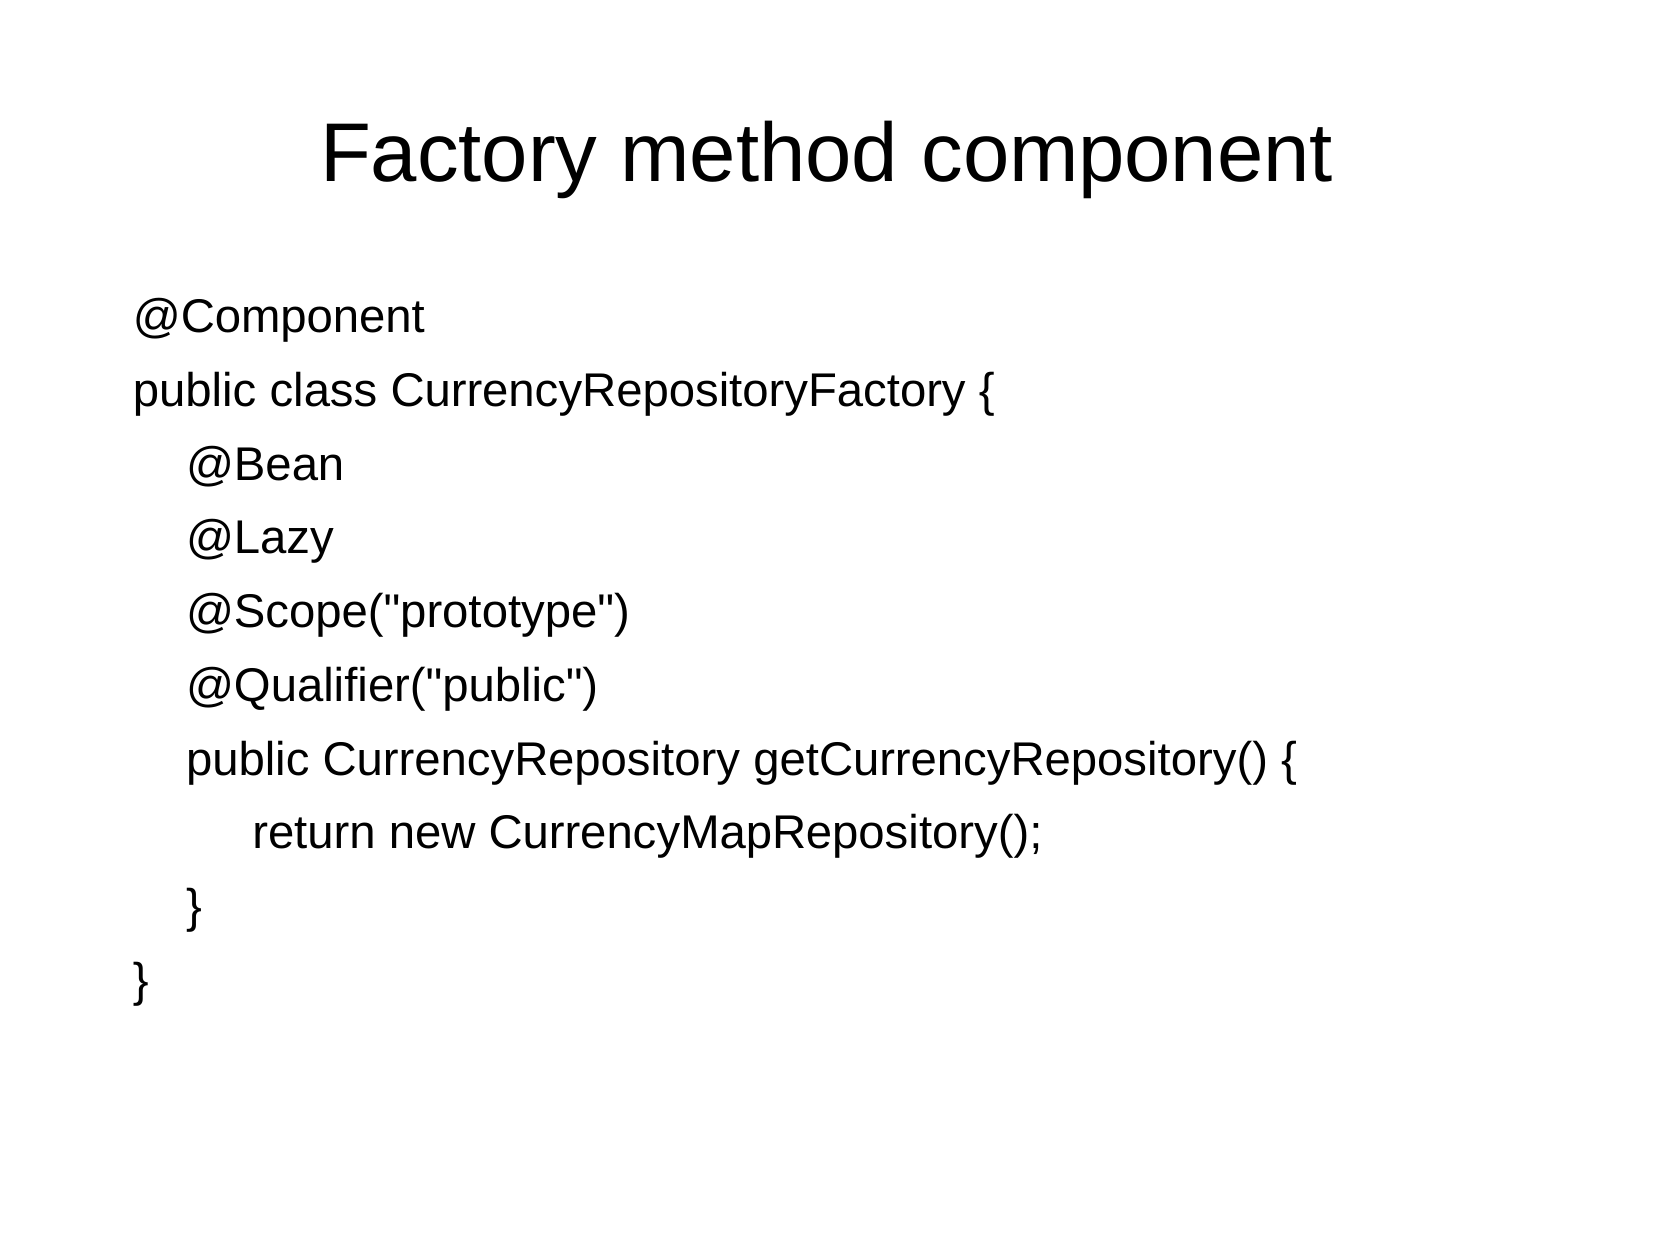

# Factory method component
@Component
public class CurrencyRepositoryFactory {
 @Bean
 @Lazy
 @Scope("prototype")
 @Qualifier("public")
 public CurrencyRepository getCurrencyRepository() {
 return new CurrencyMapRepository();
 }
}